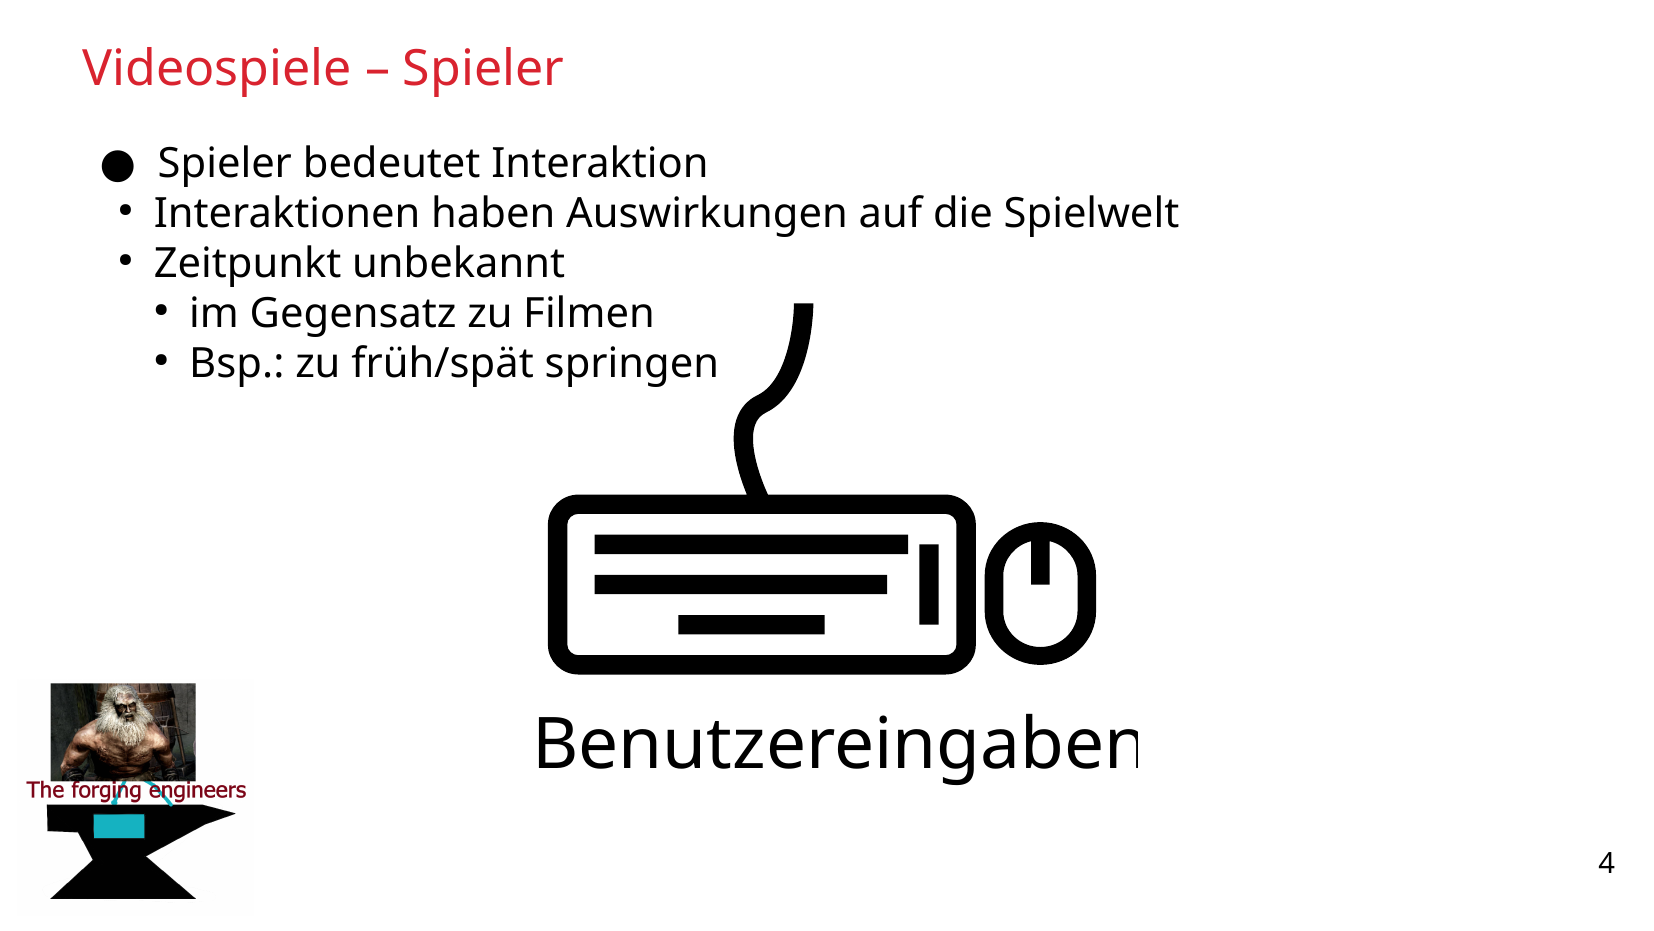

# Videospiele – Spieler
Spieler bedeutet Interaktion
Interaktionen haben Auswirkungen auf die Spielwelt
Zeitpunkt unbekannt
im Gegensatz zu Filmen
Bsp.: zu früh/spät springen